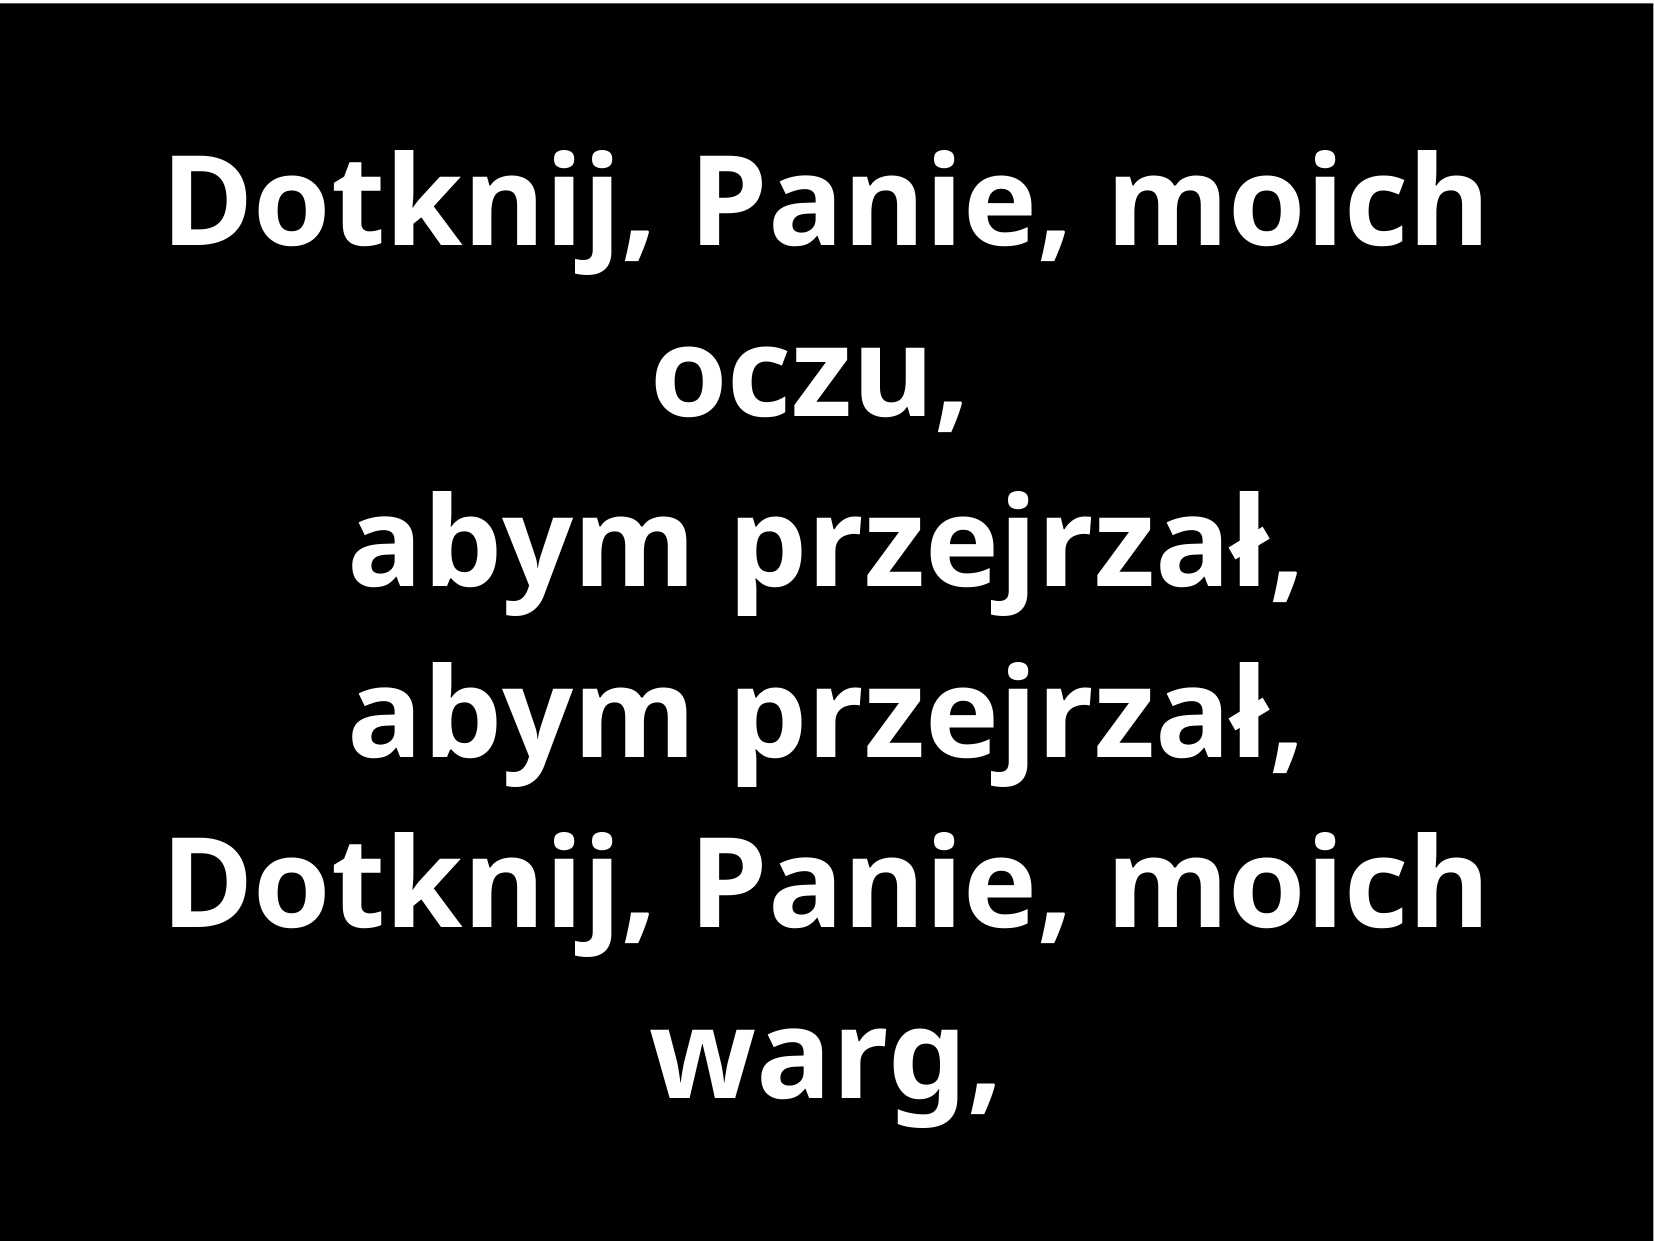

# Dotknij, Panie, moich oczu, abym przejrzał, abym przejrzał, Dotknij, Panie, moich warg,